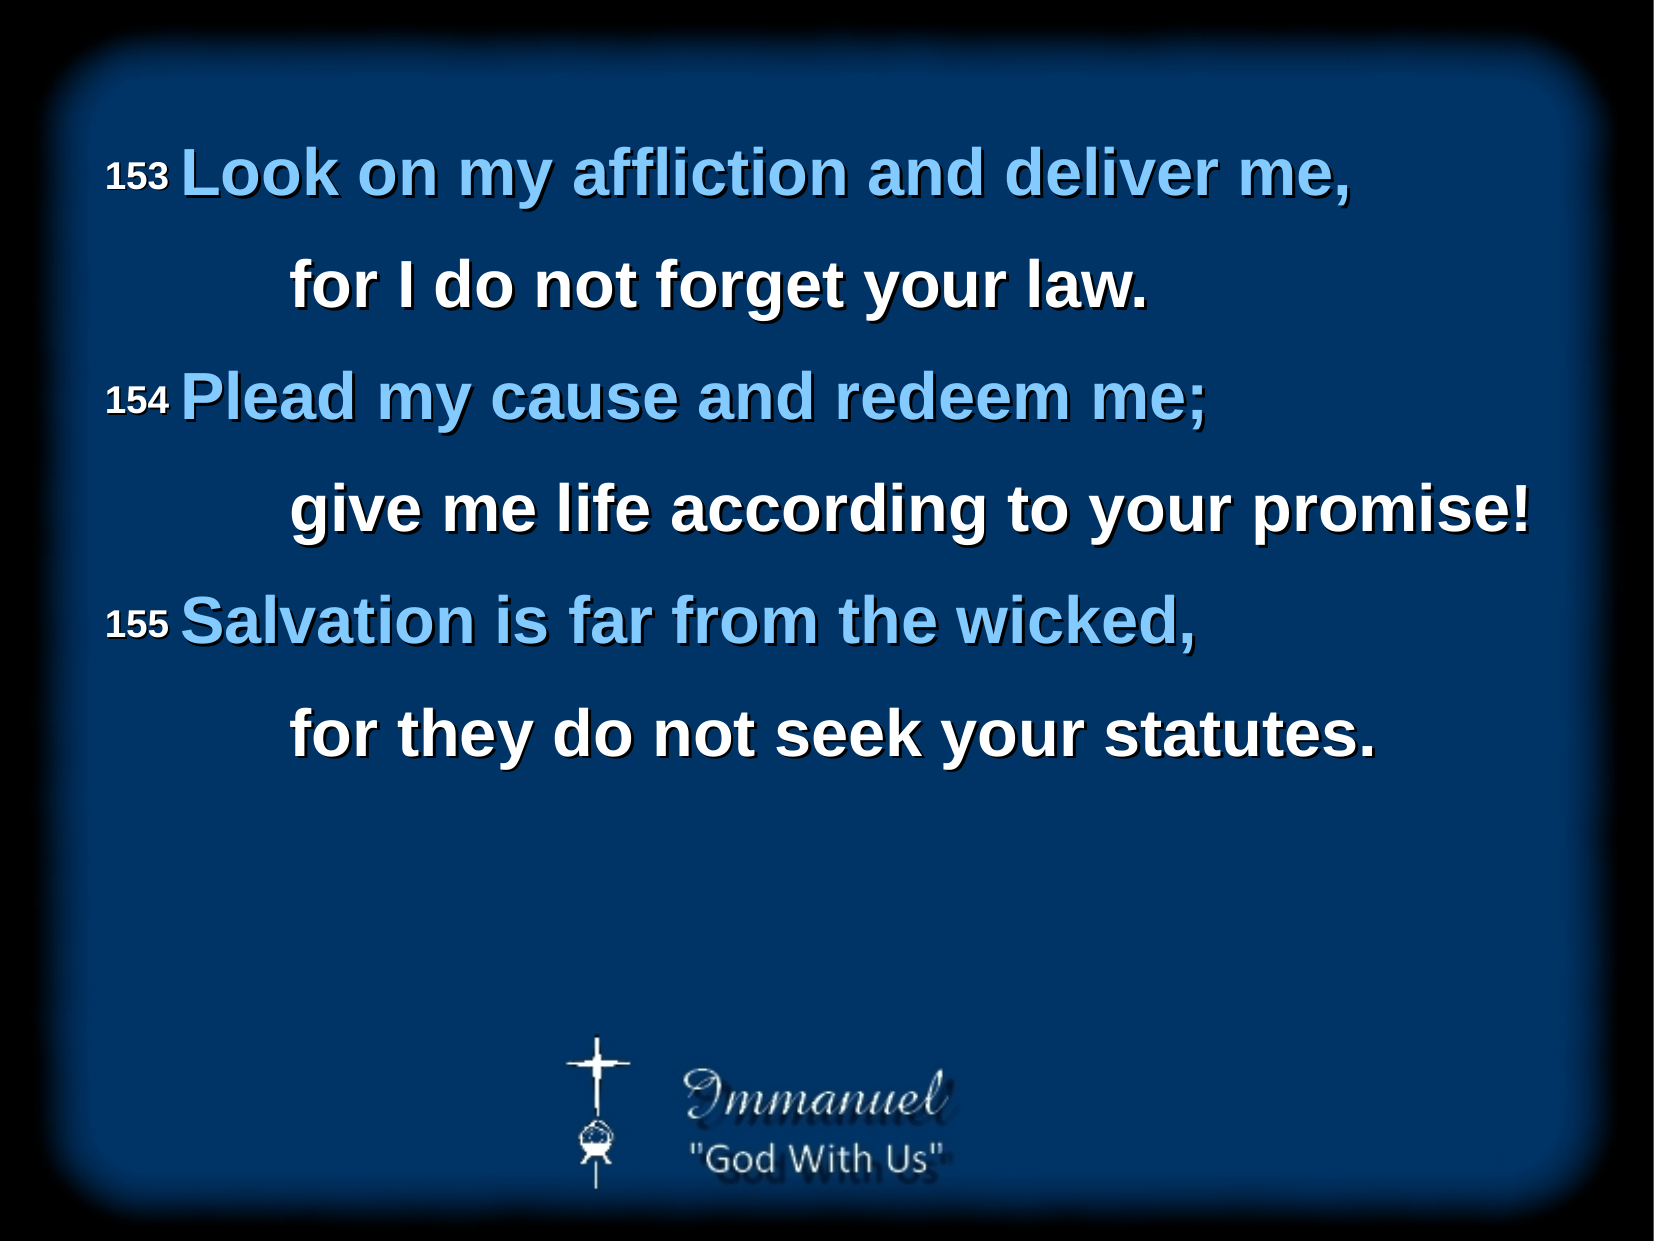

153 Look on my affliction and deliver me,
 for I do not forget your law.
154 Plead my cause and redeem me;
 give me life according to your promise!
155 Salvation is far from the wicked,
 for they do not seek your statutes.